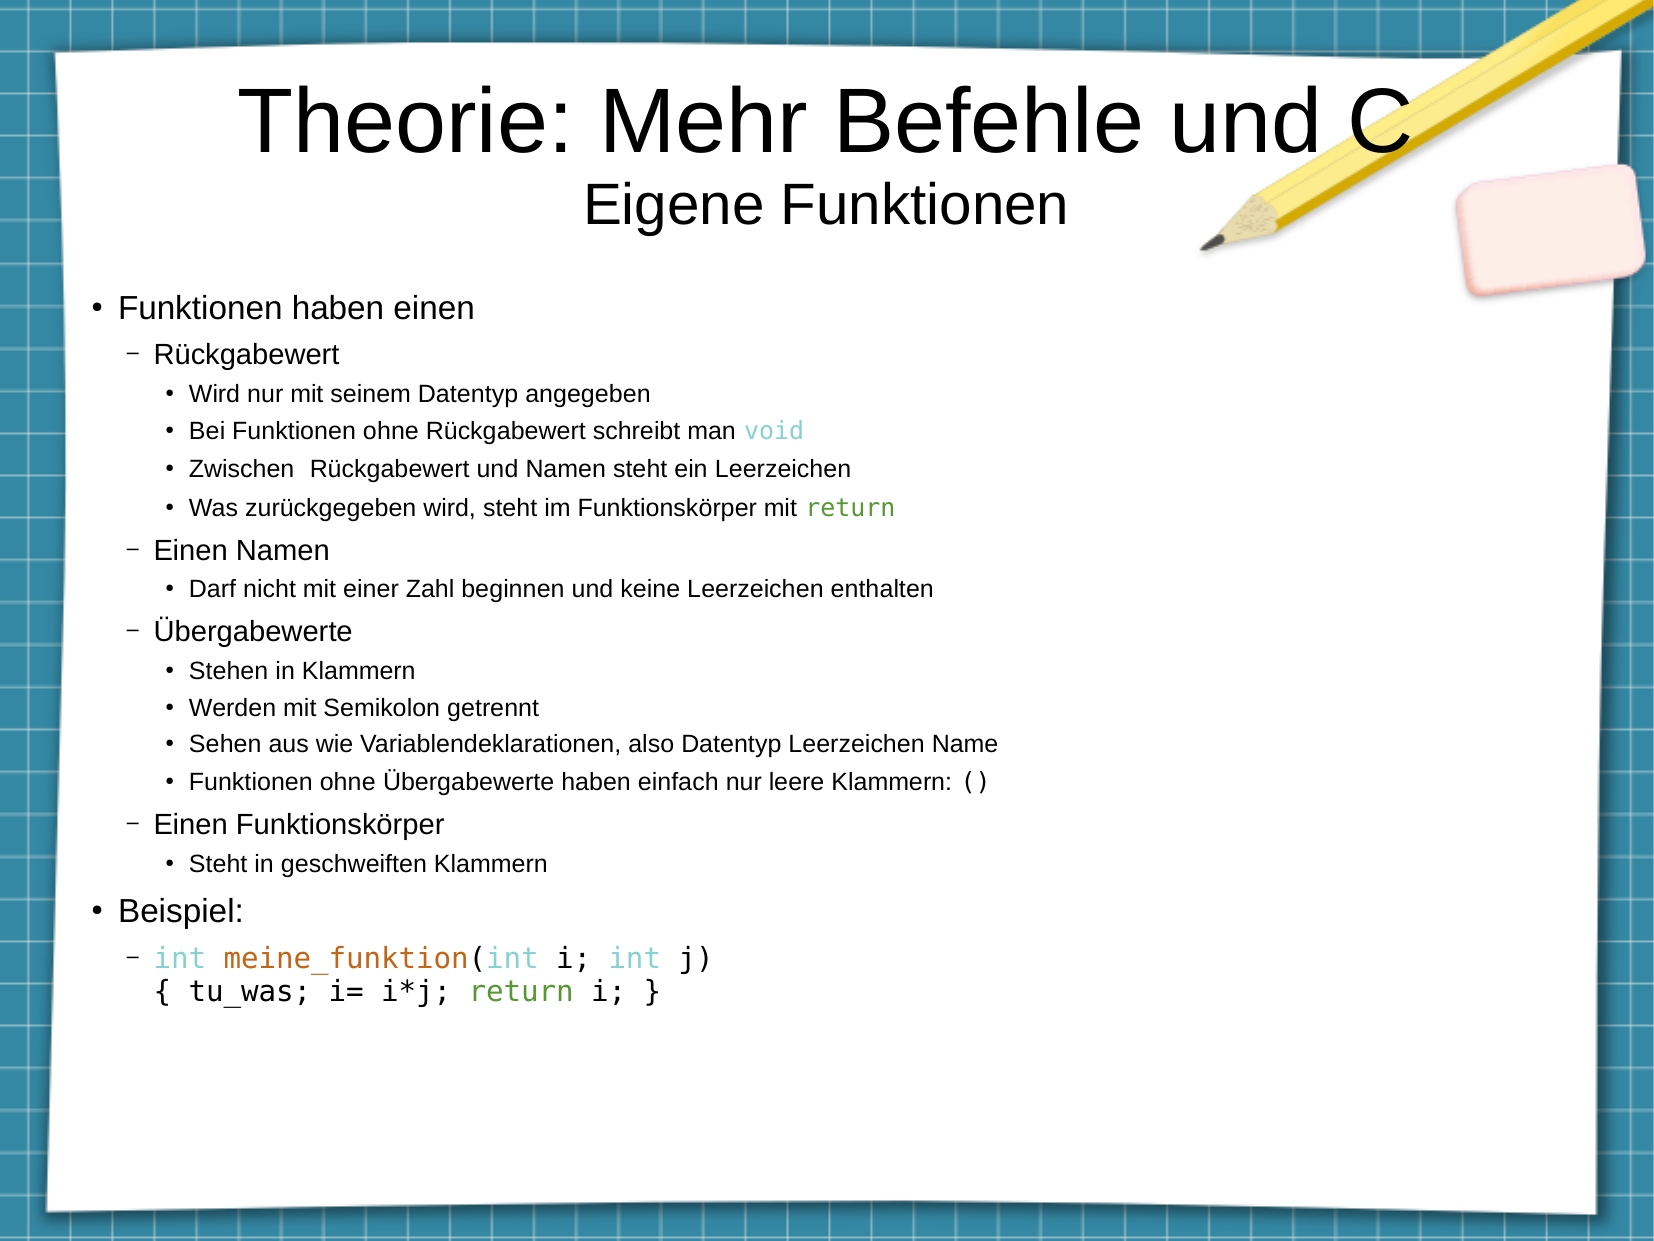

# Theorie: Mehr Befehle und C Eigene Funktionen
Funktionen haben einen
Rückgabewert
Wird nur mit seinem Datentyp angegeben
Bei Funktionen ohne Rückgabewert schreibt man void
Zwischen Rückgabewert und Namen steht ein Leerzeichen
Was zurückgegeben wird, steht im Funktionskörper mit return
Einen Namen
Darf nicht mit einer Zahl beginnen und keine Leerzeichen enthalten
Übergabewerte
Stehen in Klammern
Werden mit Semikolon getrennt
Sehen aus wie Variablendeklarationen, also Datentyp Leerzeichen Name
Funktionen ohne Übergabewerte haben einfach nur leere Klammern: ()
Einen Funktionskörper
Steht in geschweiften Klammern
Beispiel:
int meine_funktion(int i; int j)
{ tu_was; i= i*j; return i; }